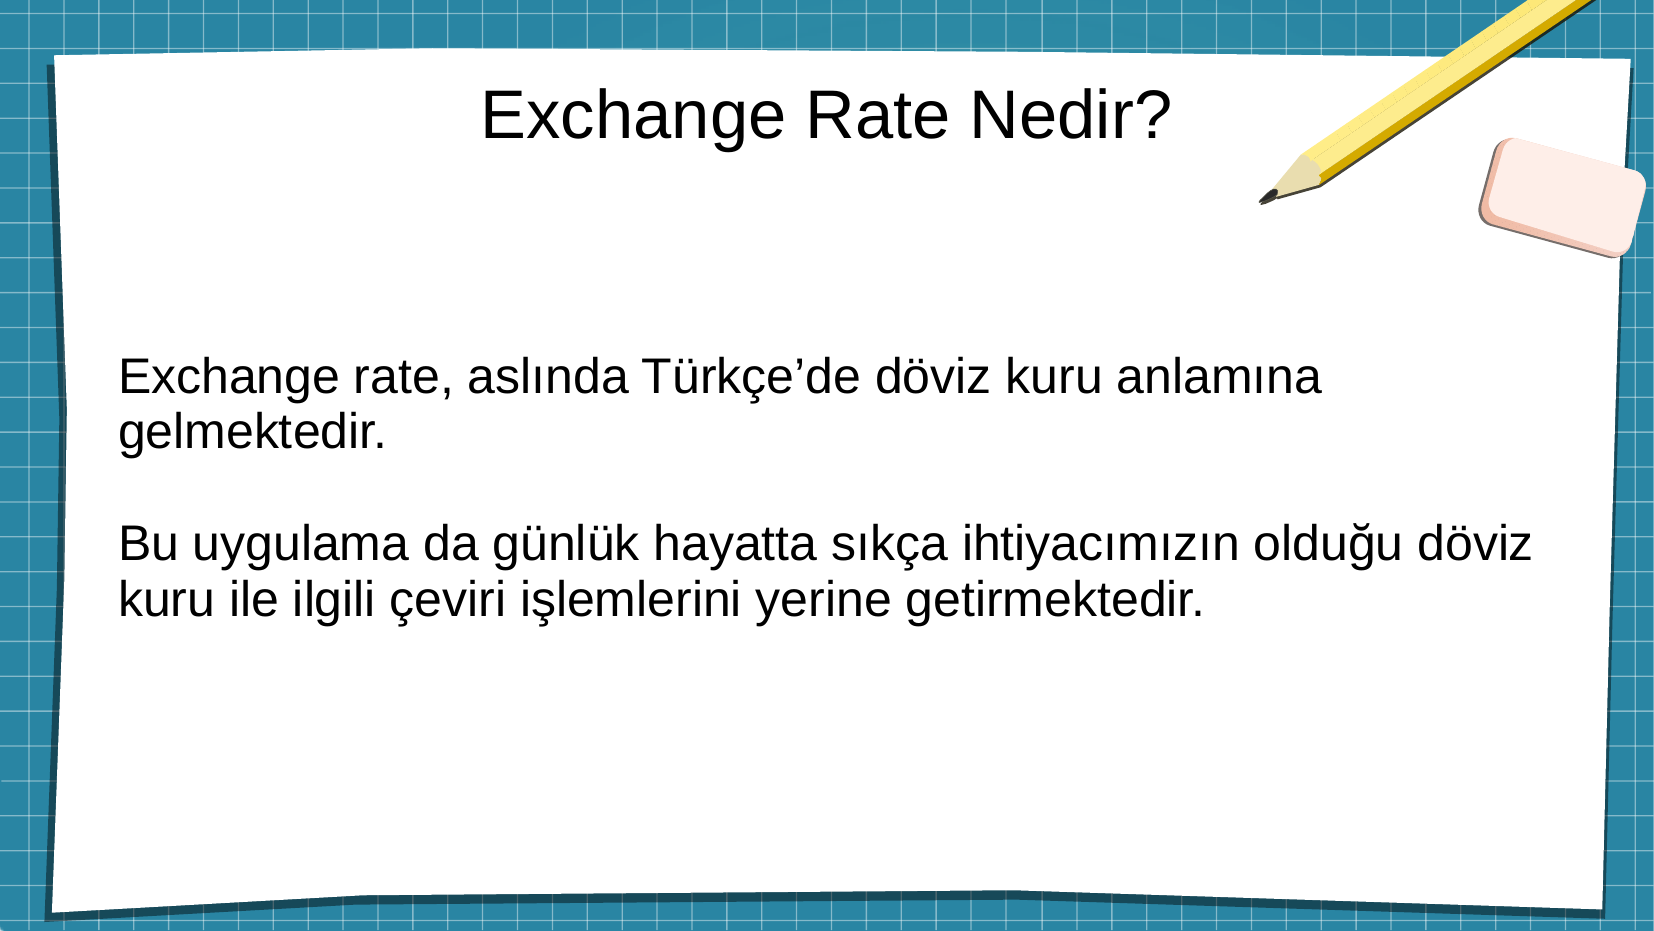

# Exchange Rate Nedir?
Exchange rate, aslında Türkçe’de döviz kuru anlamına gelmektedir.
Bu uygulama da günlük hayatta sıkça ihtiyacımızın olduğu döviz kuru ile ilgili çeviri işlemlerini yerine getirmektedir.